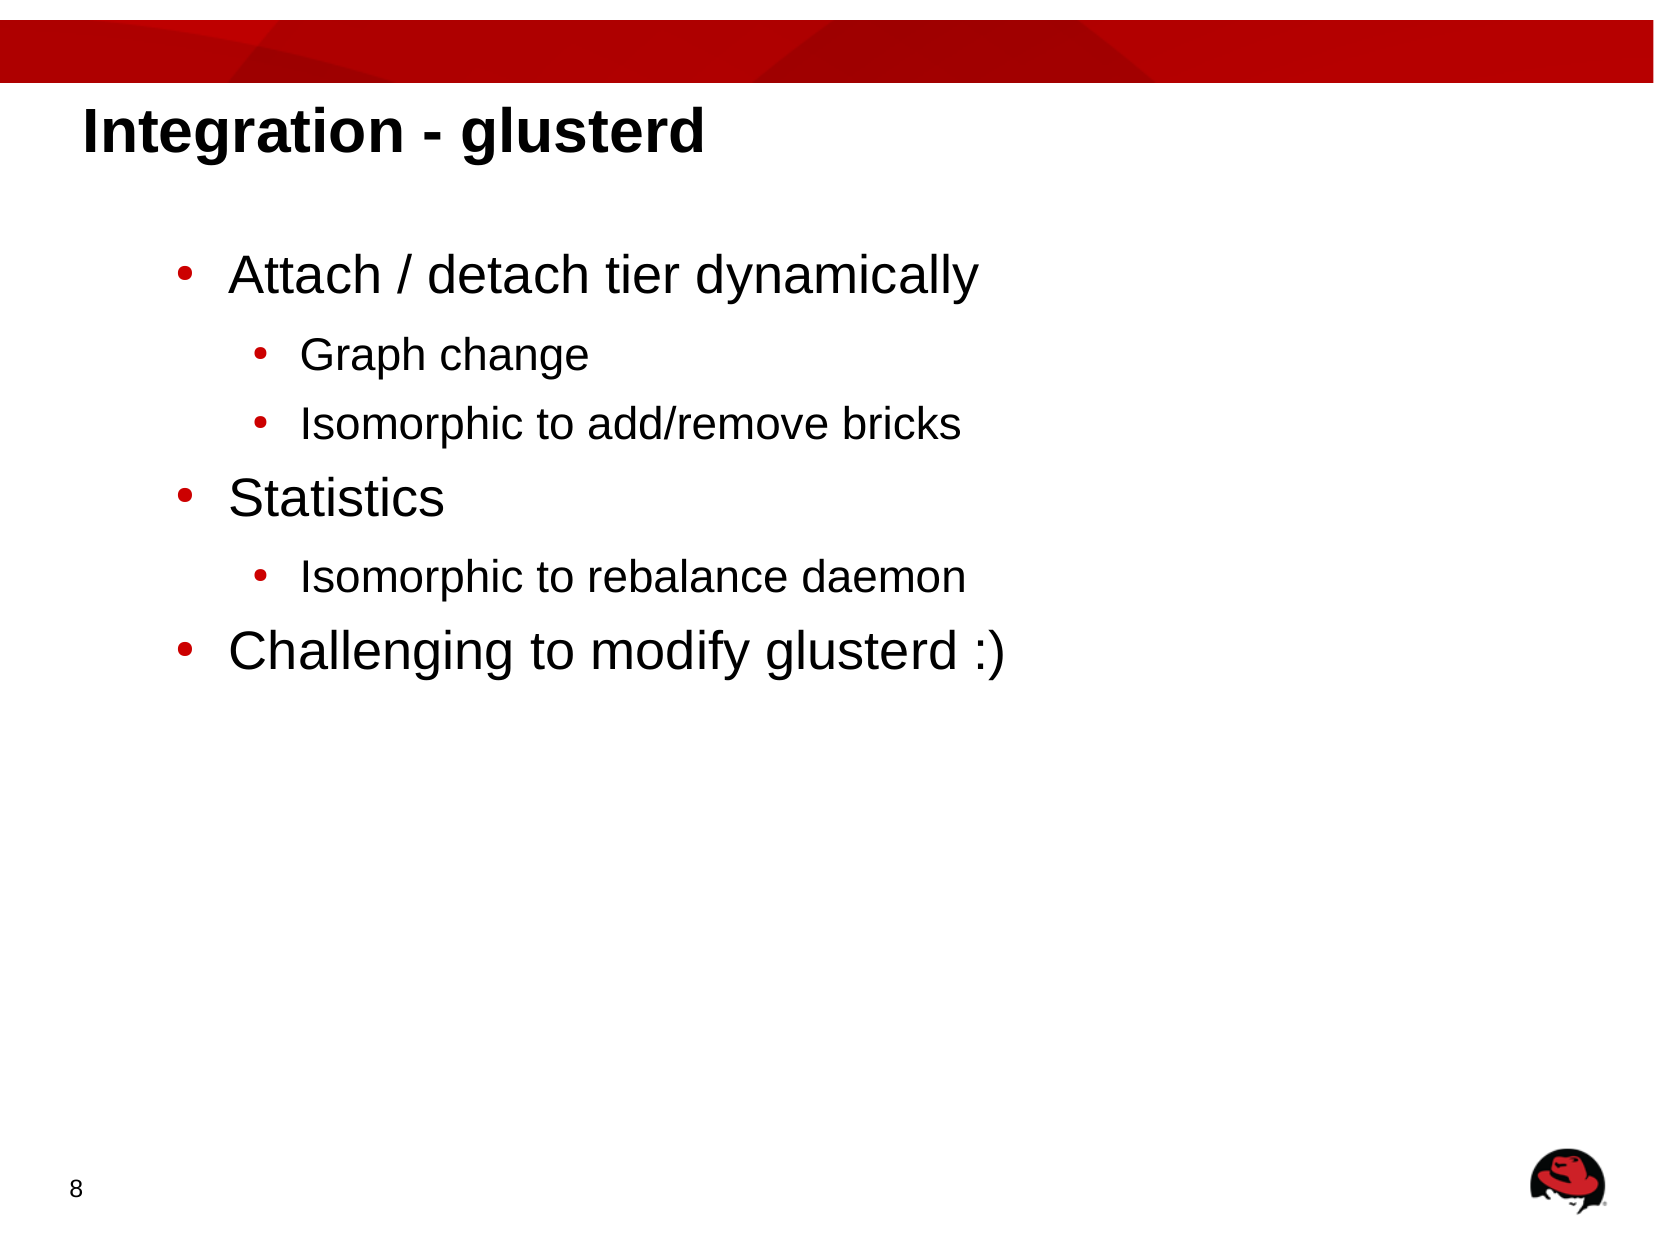

# Integration - glusterd
Attach / detach tier dynamically
Graph change
Isomorphic to add/remove bricks
Statistics
Isomorphic to rebalance daemon
Challenging to modify glusterd :)